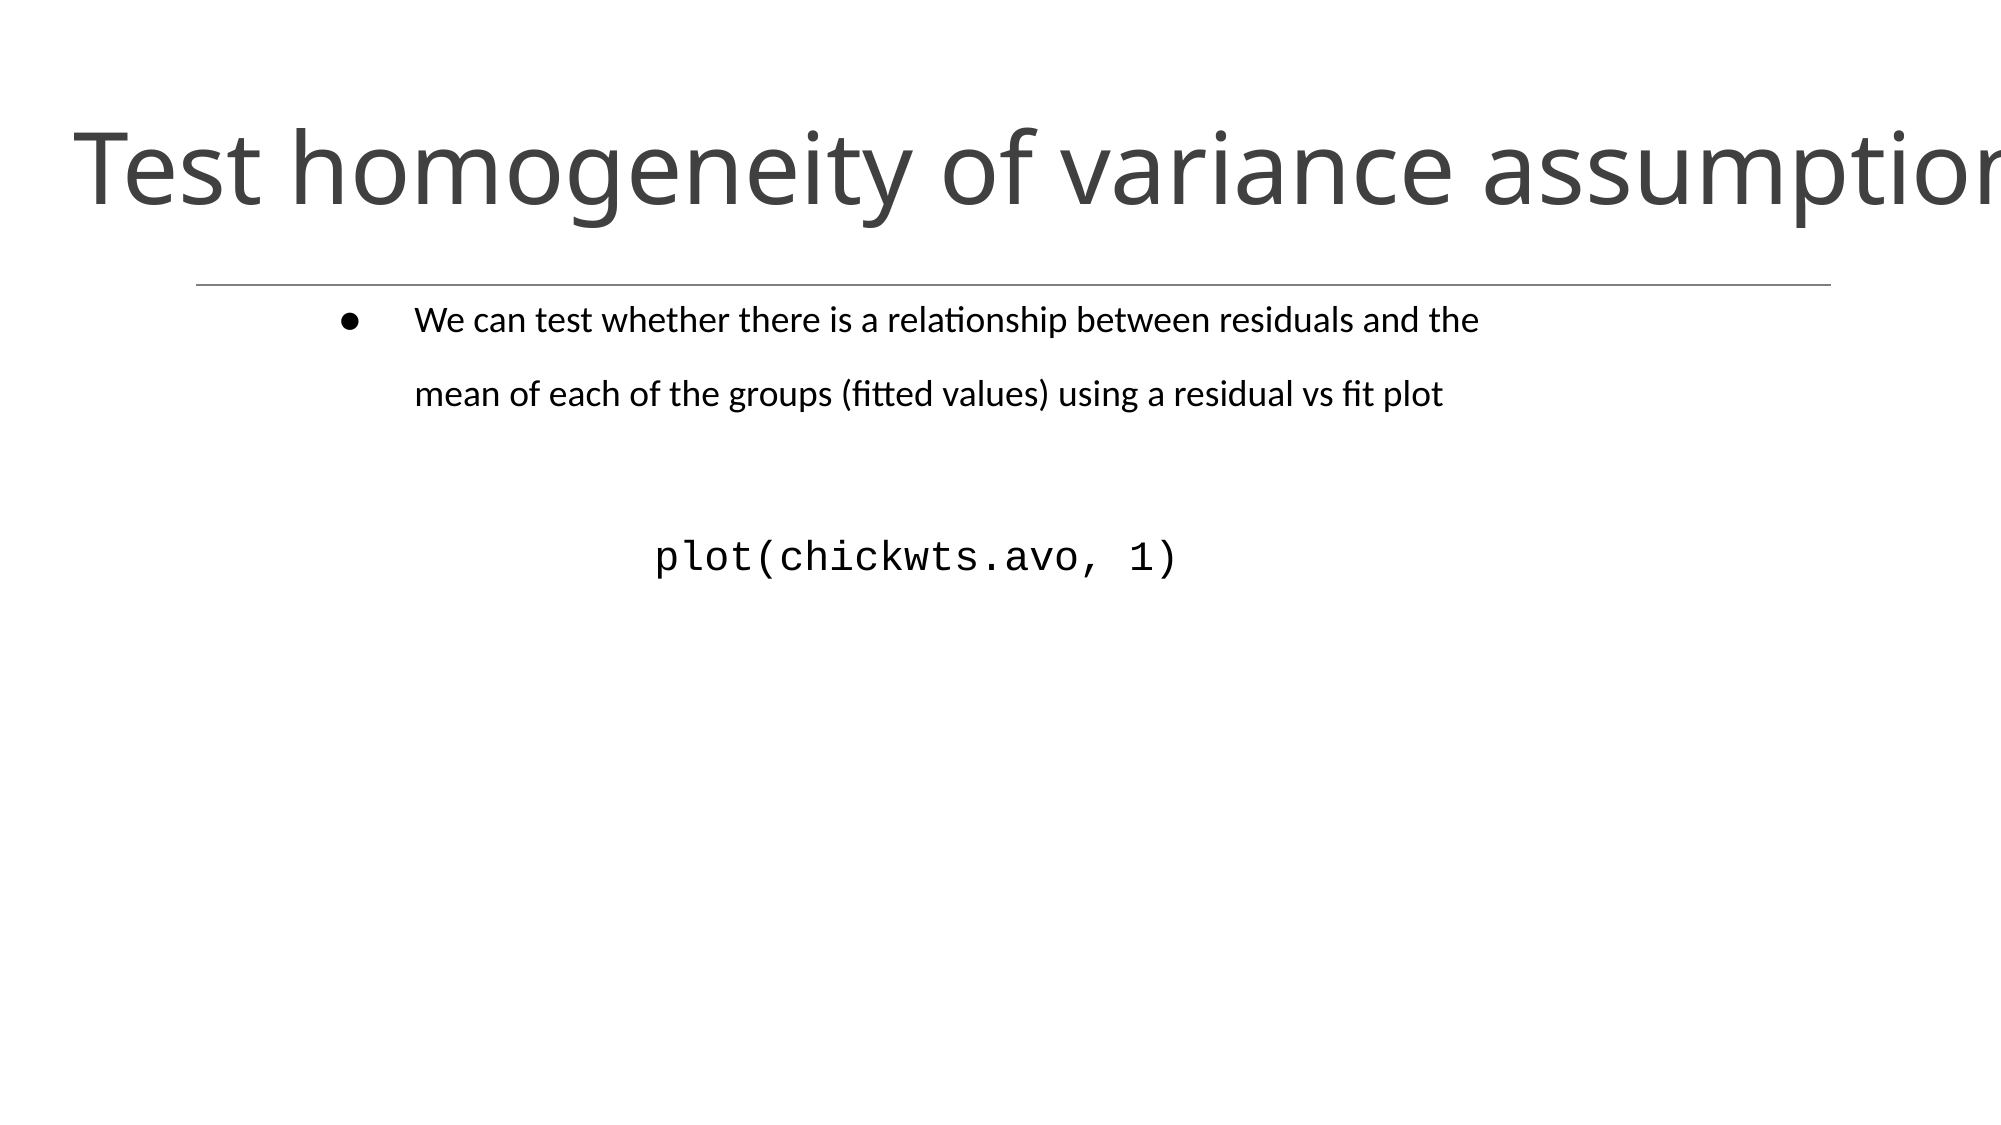

Test homogeneity of variance assumption
●
We can test whether there is a relationship between residuals and the
mean of each of the groups (fitted values) using a residual vs fit plot
plot(chickwts.avo, 1)